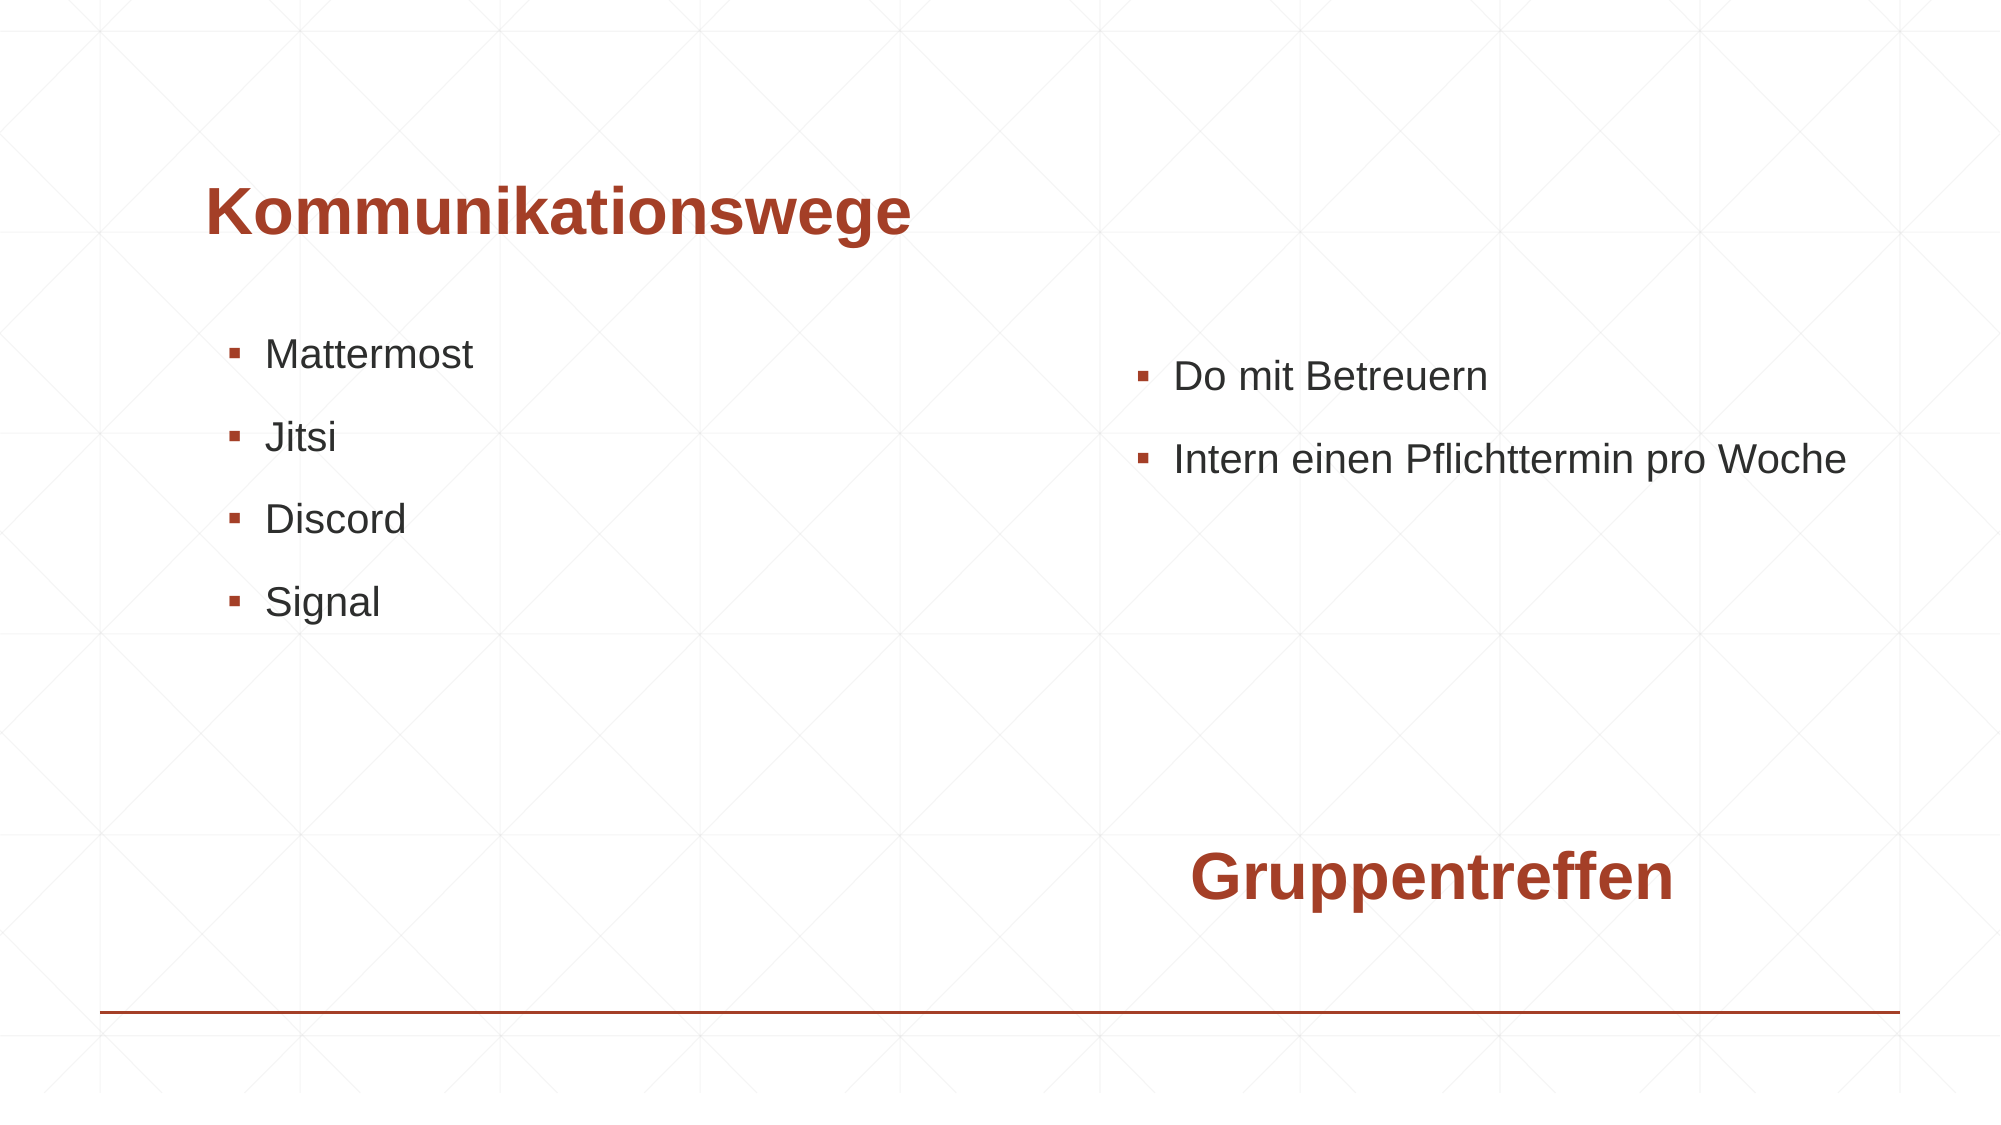

# Kommunikationswege
Mattermost
Jitsi
Discord
Signal
Do mit Betreuern
Intern einen Pflichttermin pro Woche
Gruppentreffen